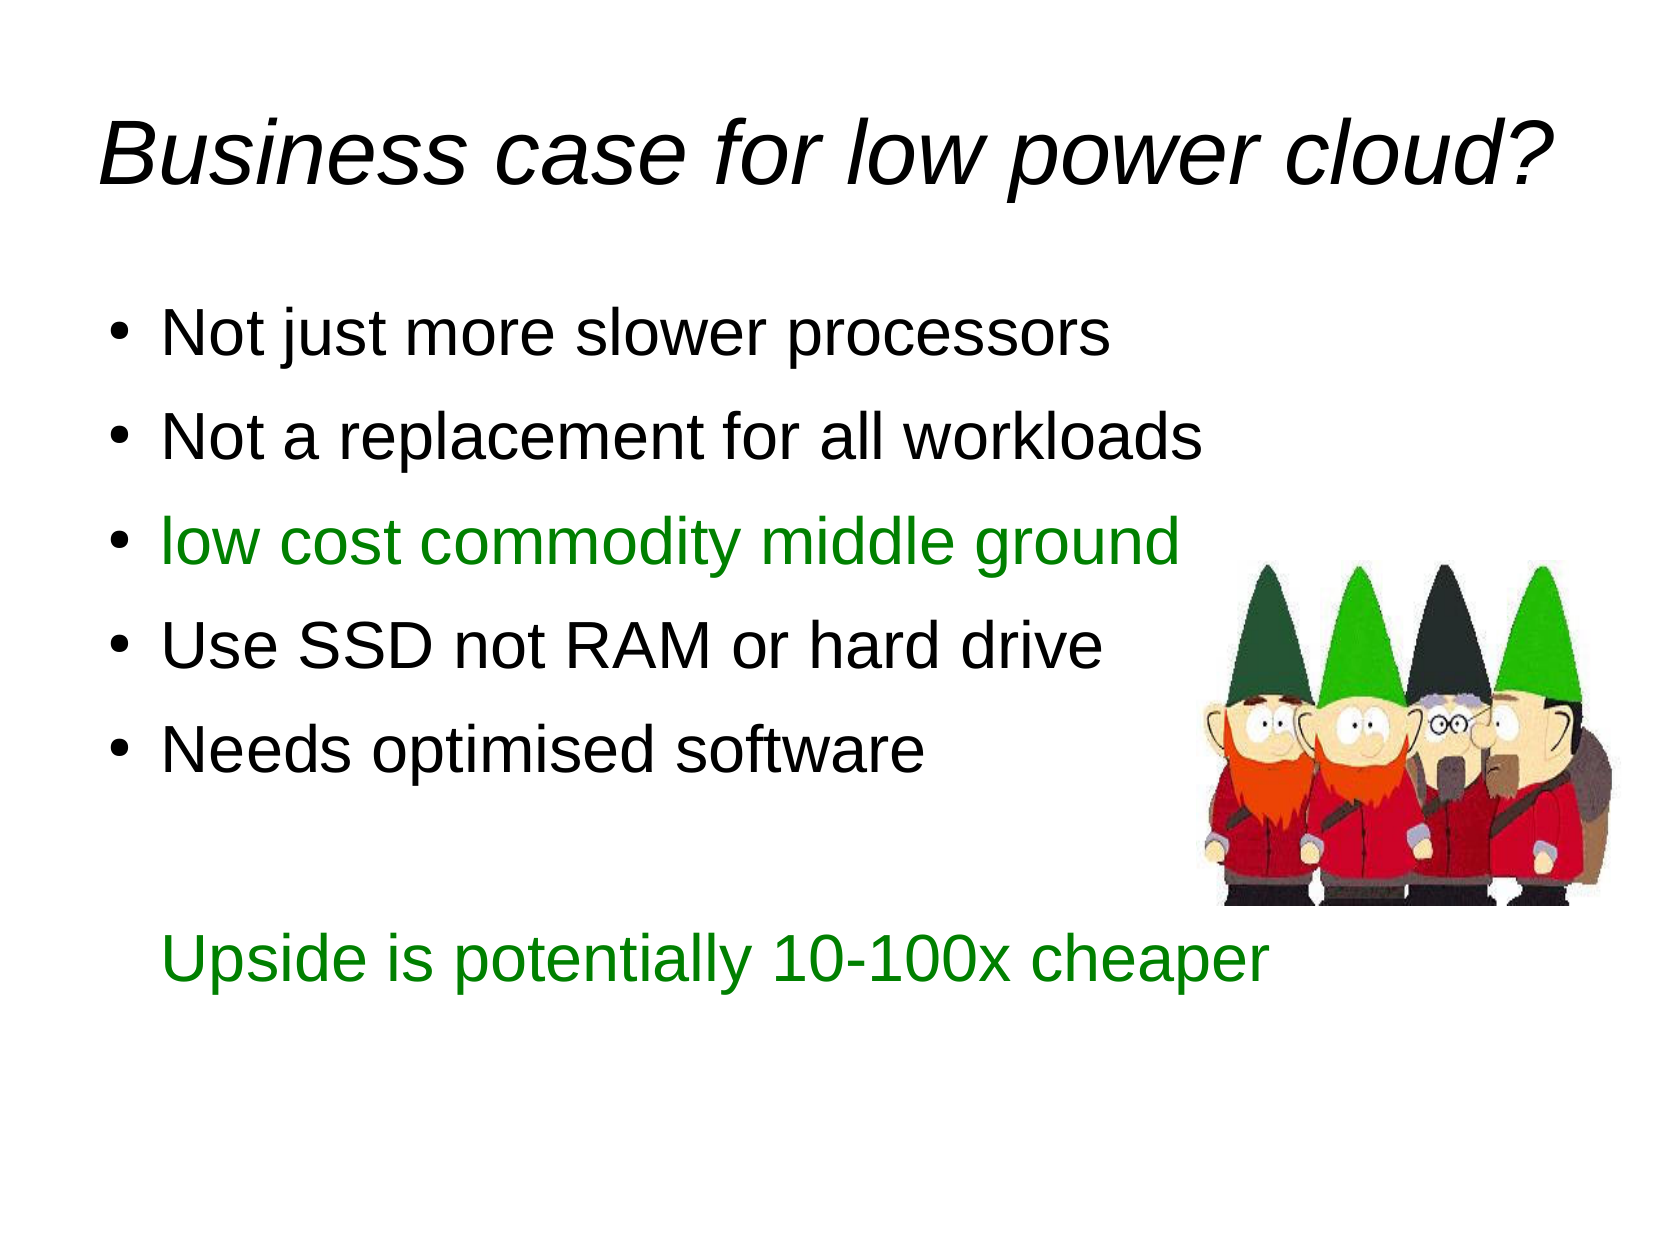

# Business case for low power cloud?
Not just more slower processors
Not a replacement for all workloads
low cost commodity middle ground
Use SSD not RAM or hard drive
Needs optimised software
Upside is potentially 10-100x cheaper